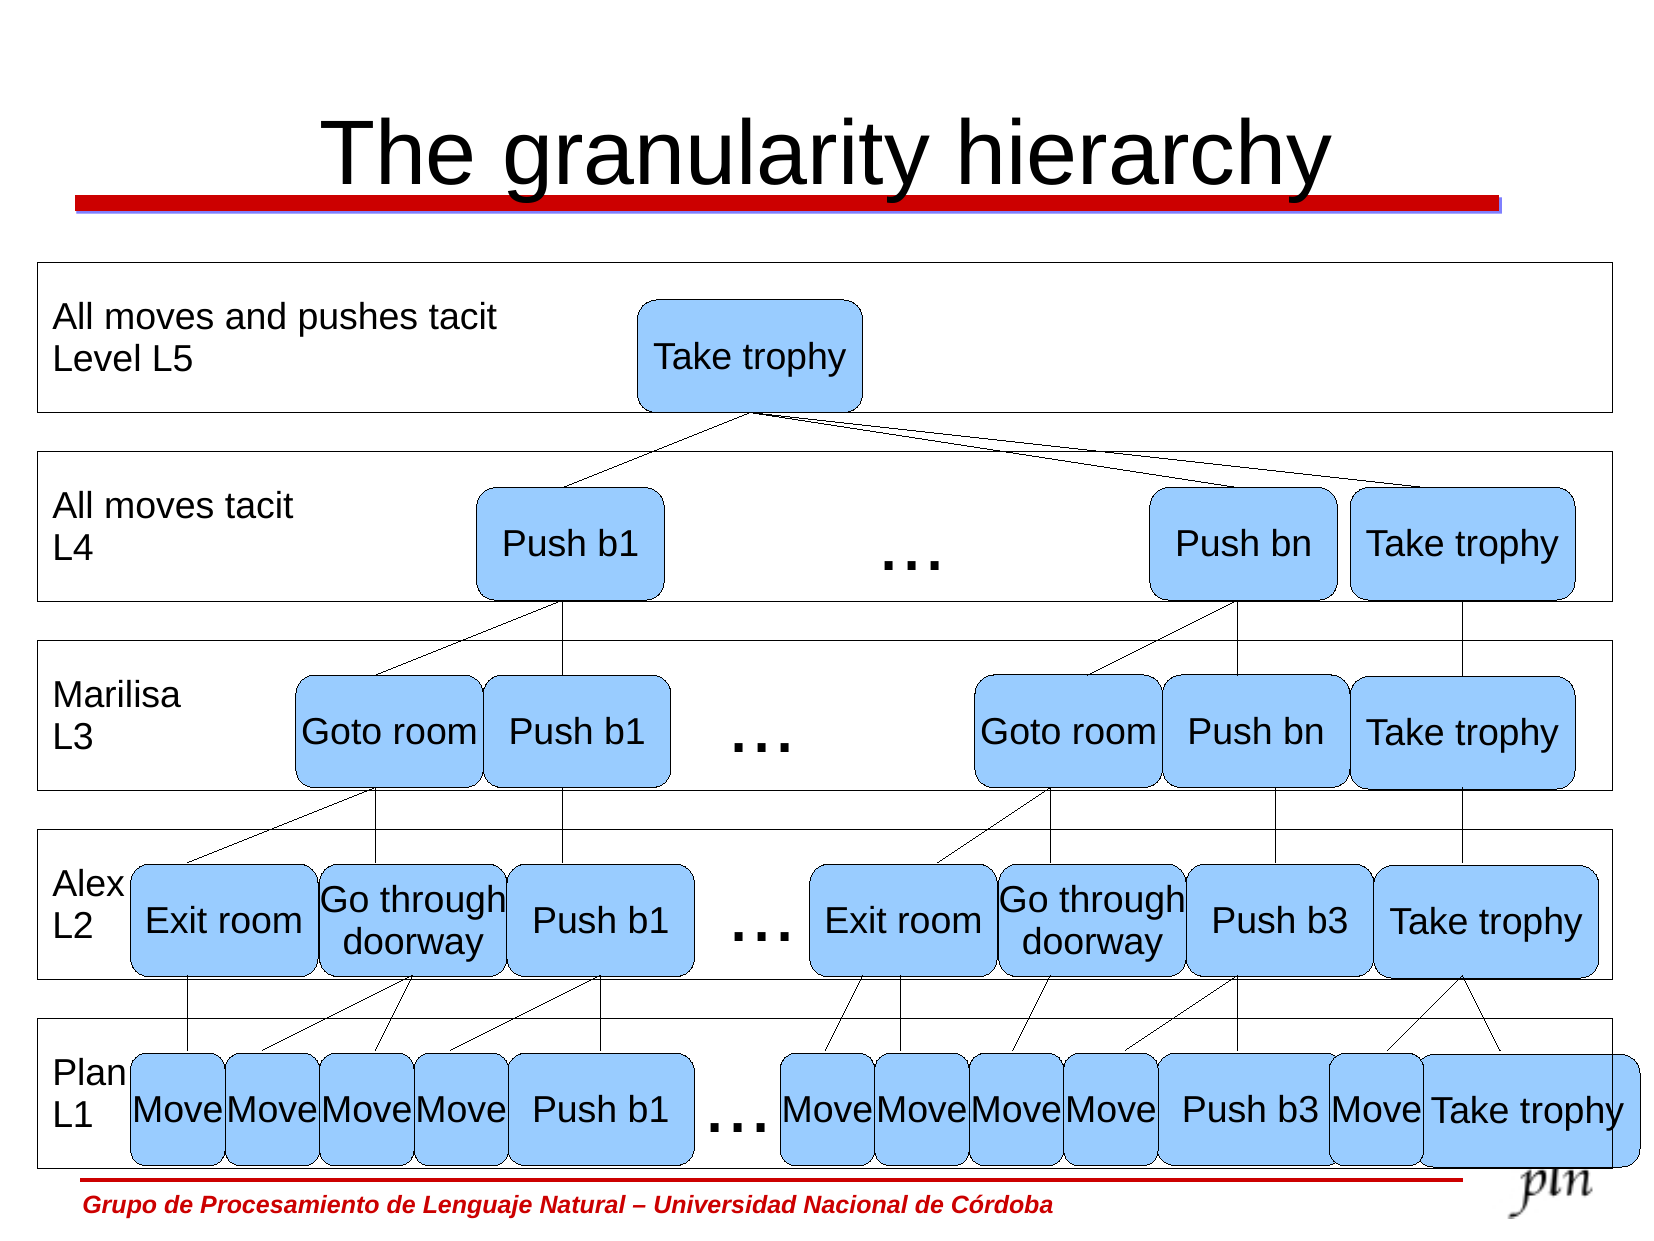

# The granularity hierarchy
All moves and pushes tacit
Level L5
Take trophy
All moves tacit
L4
...
Take trophy
Push bn
Push b1
Marilisa
L3
...
Goto room
Push bn
Goto room
Push b1
Take trophy
Alex
L2
...
Go through
doorway
Push b1
Go through
doorway
Push b3
Exit room
Exit room
Take trophy
Plan
L1
...
Push b1
Push b3
Move
Move
Move
Move
Move
Move
Move
Move
Move
Take trophy